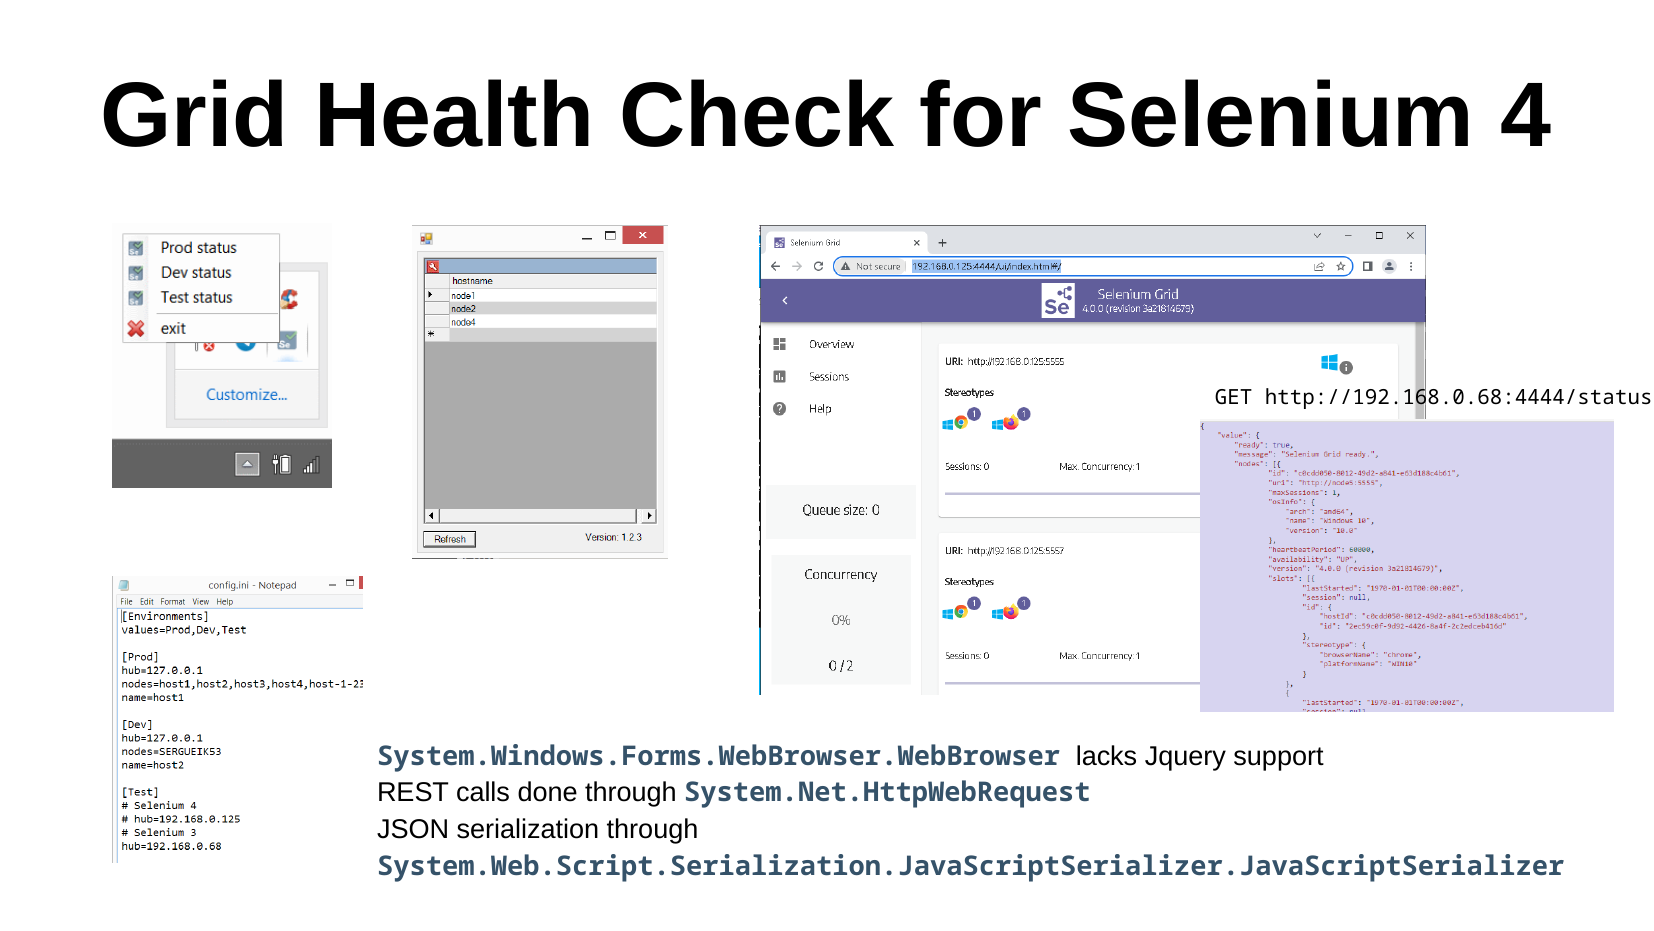

# Grid Health Check for Selenium 4
GET http://192.168.0.68:4444/status
System.Windows.Forms.WebBrowser.WebBrowser lacks Jquery support
REST calls done through System.Net.HttpWebRequest
JSON serialization through System.Web.Script.Serialization.JavaScriptSerializer.JavaScriptSerializer